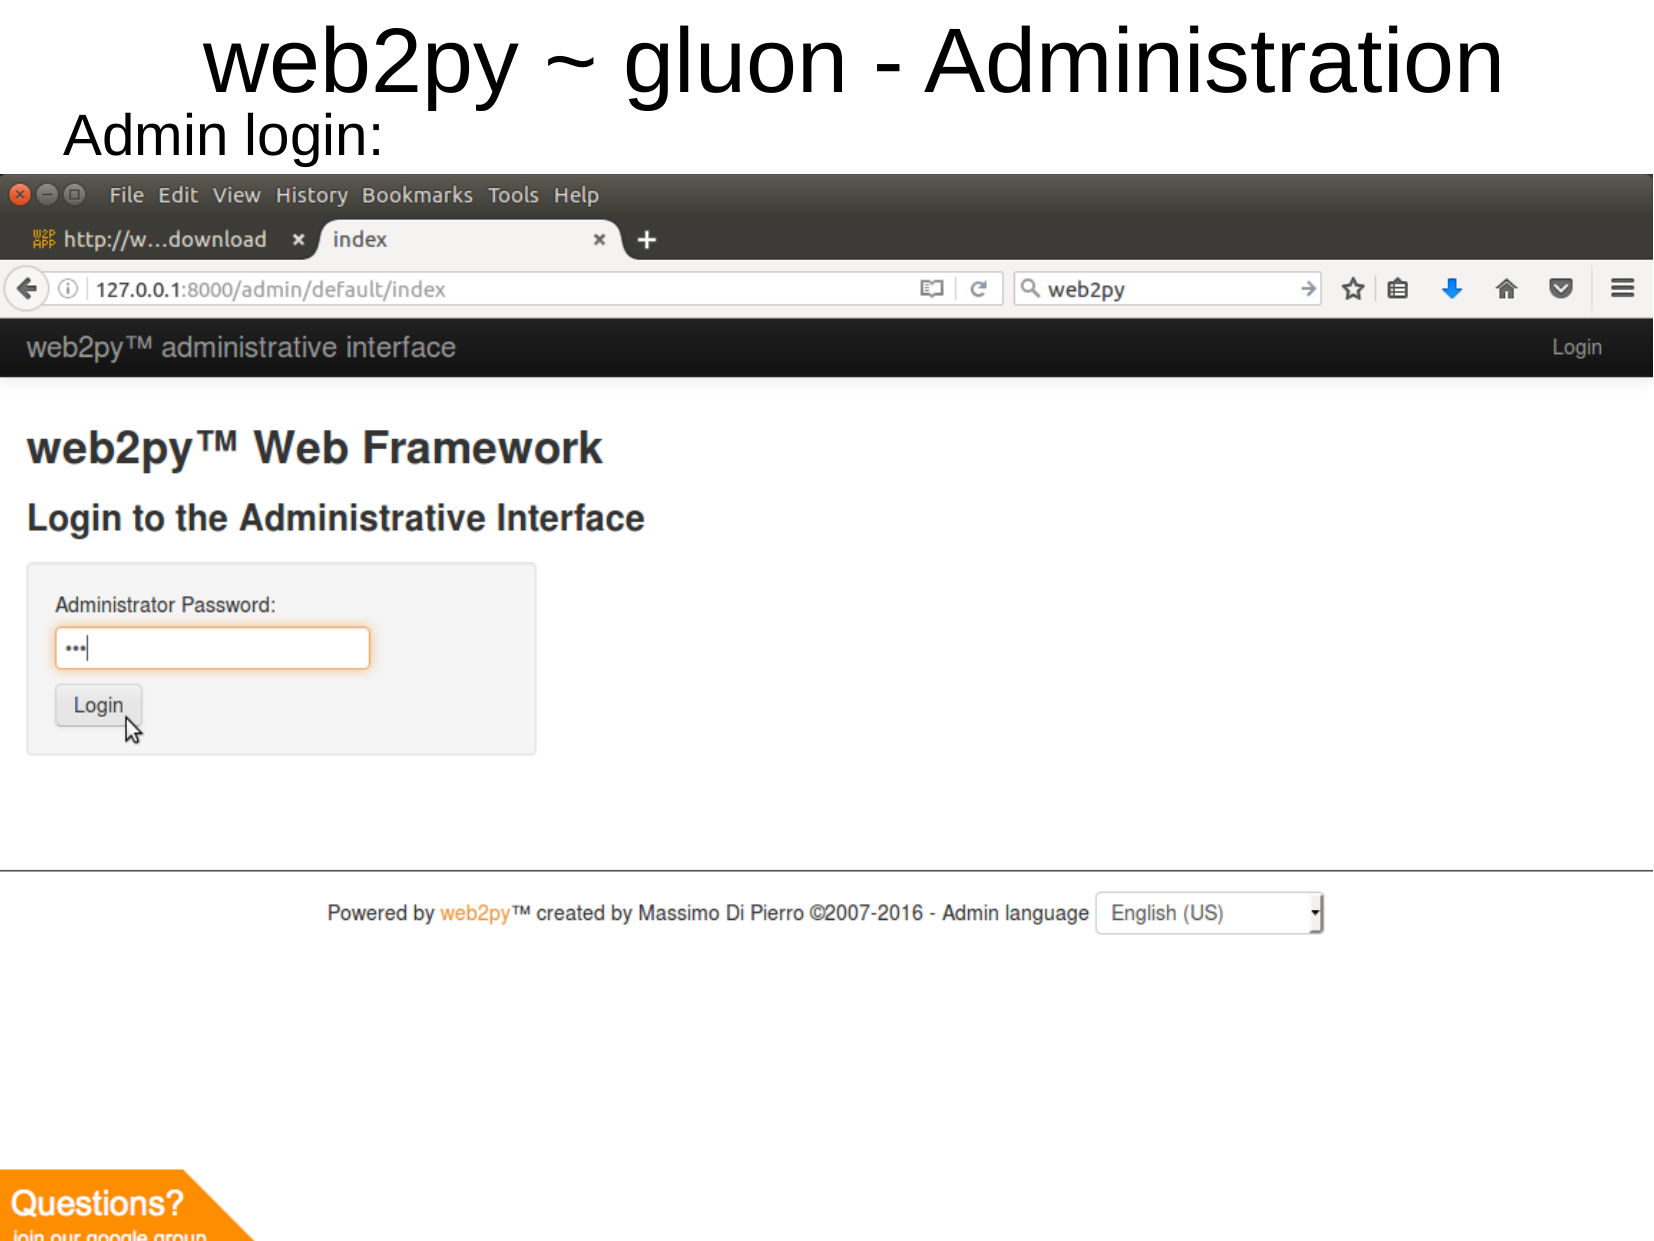

# web2py ~ gluon - Administration
Admin login: